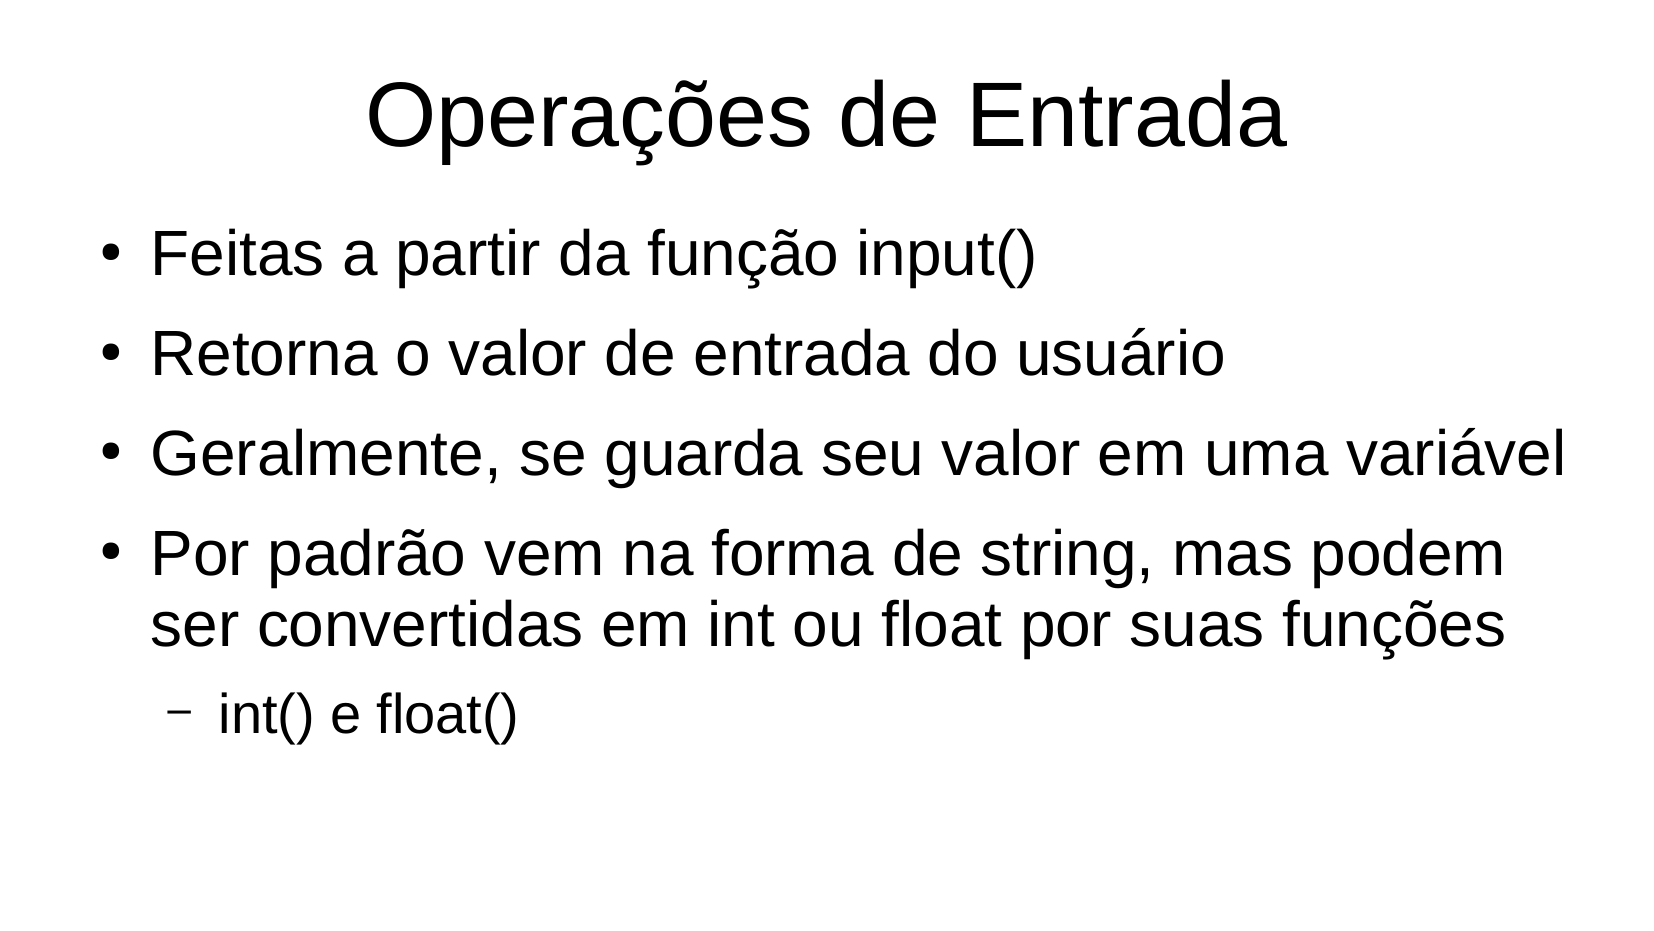

# Operações de Entrada
Feitas a partir da função input()
Retorna o valor de entrada do usuário
Geralmente, se guarda seu valor em uma variável
Por padrão vem na forma de string, mas podem ser convertidas em int ou float por suas funções
int() e float()